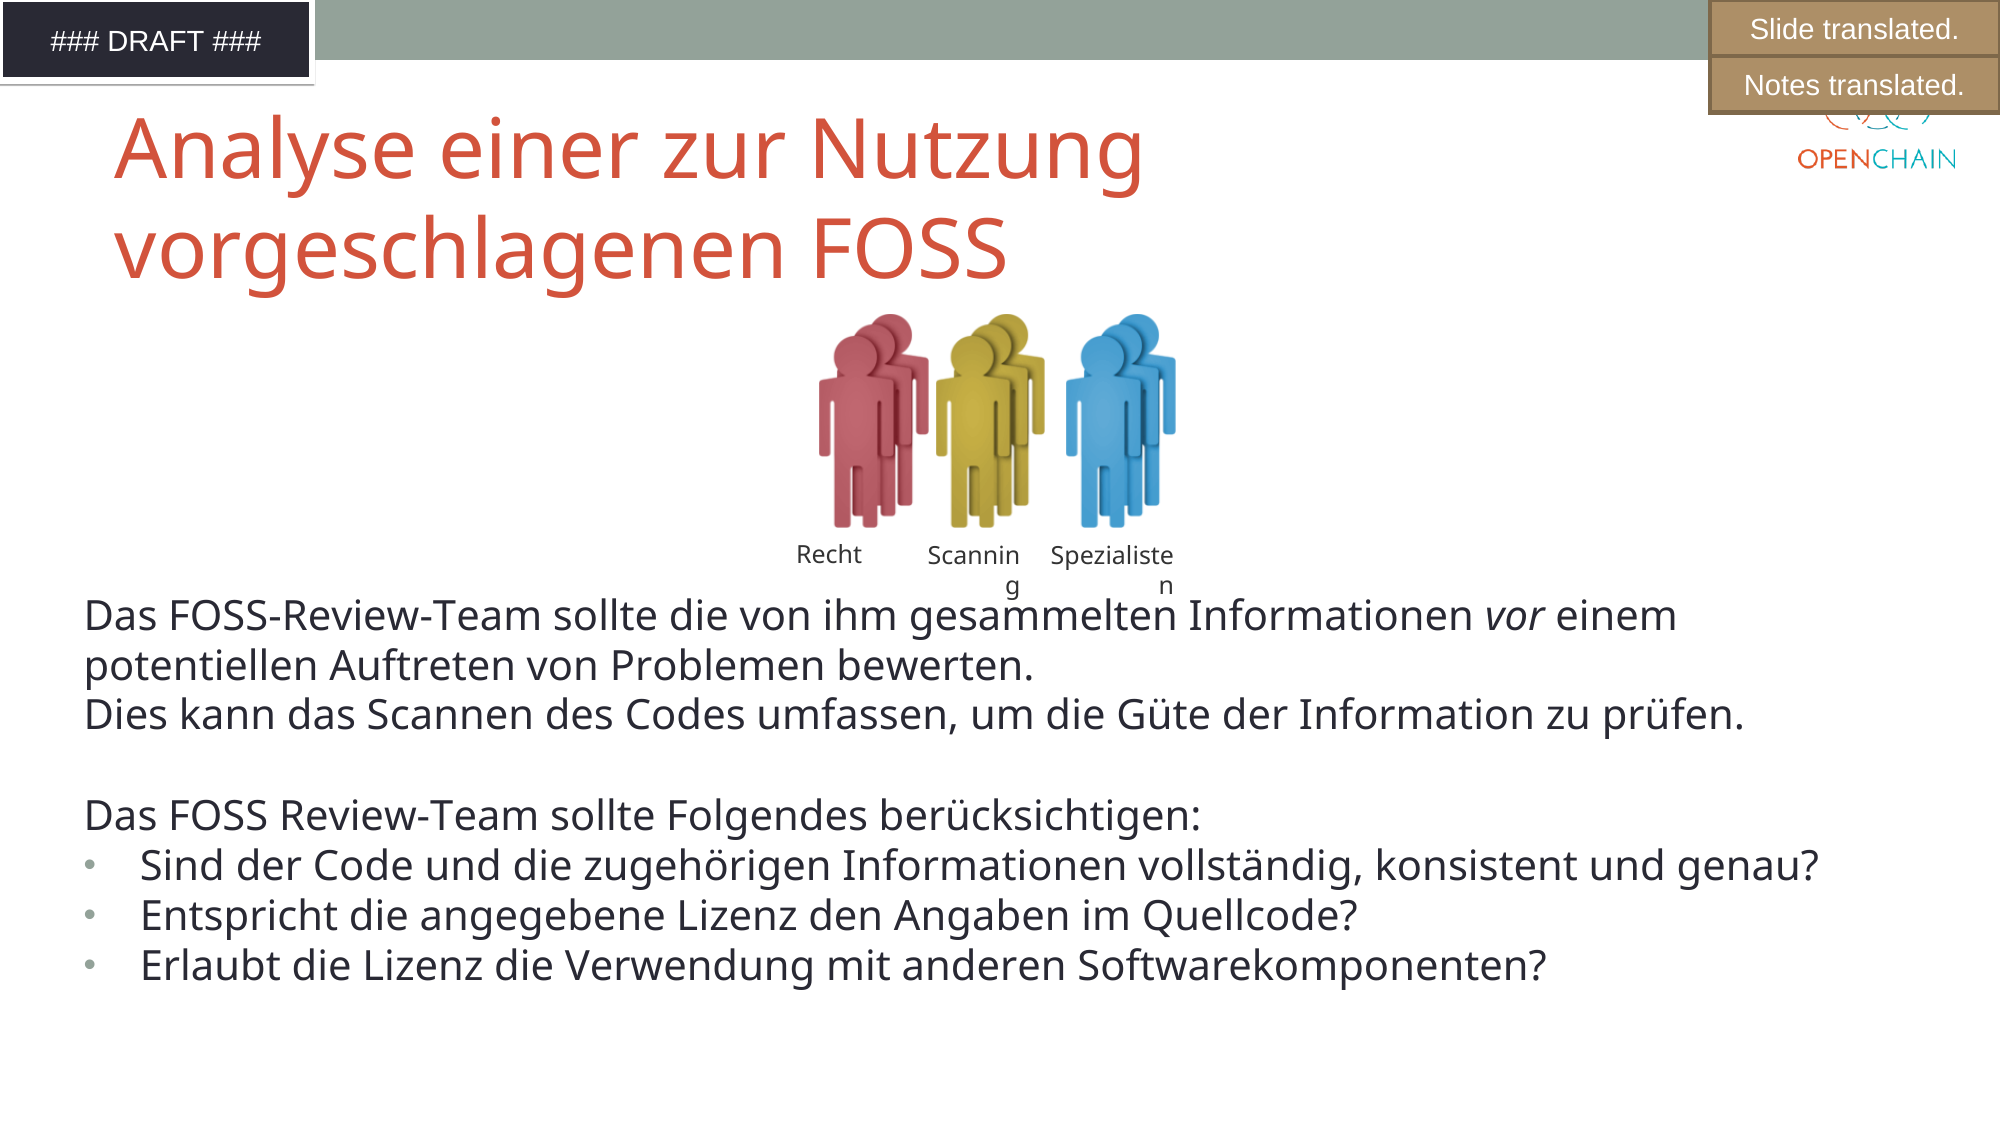

Slide translated.
Notes translated.
# Analyse einer zur Nutzung vorgeschlagenen FOSS
Recht
Scanning
Spezialisten
Das FOSS-Review-Team sollte die von ihm gesammelten Informationen vor einem potentiellen Auftreten von Problemen bewerten.
Dies kann das Scannen des Codes umfassen, um die Güte der Information zu prüfen.
Das FOSS Review-Team sollte Folgendes berücksichtigen:
Sind der Code und die zugehörigen Informationen vollständig, konsistent und genau?
Entspricht die angegebene Lizenz den Angaben im Quellcode?
Erlaubt die Lizenz die Verwendung mit anderen Softwarekomponenten?